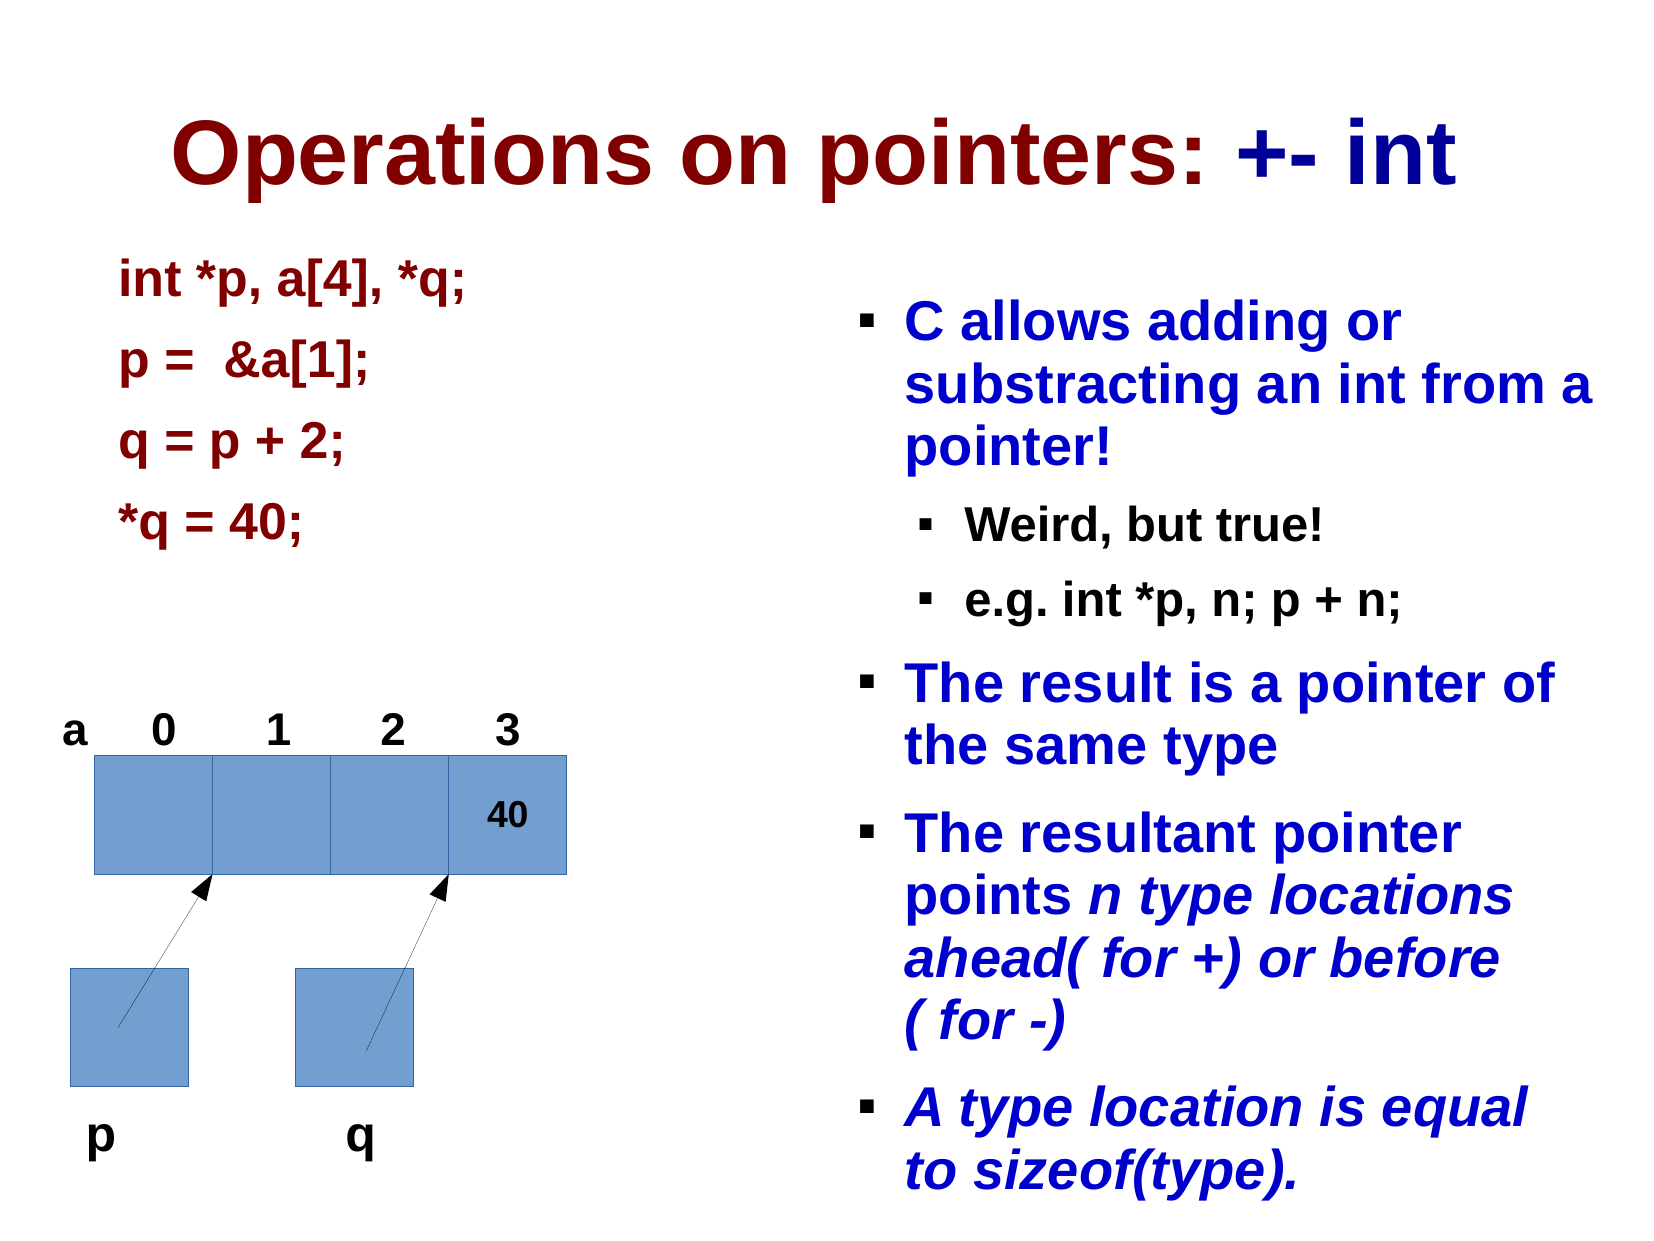

# Operations on pointers: +- int
int *p, a[4], *q;
p = &a[1];
q = p + 2;
*q = 40;
C allows adding or substracting an int from a pointer!
Weird, but true!
e.g. int *p, n; p + n;
The result is a pointer of the same type
The resultant pointer points n type locations ahead( for +) or before ( for -)
A type location is equal to sizeof(type).
a 0 1 2 3
40
p
q